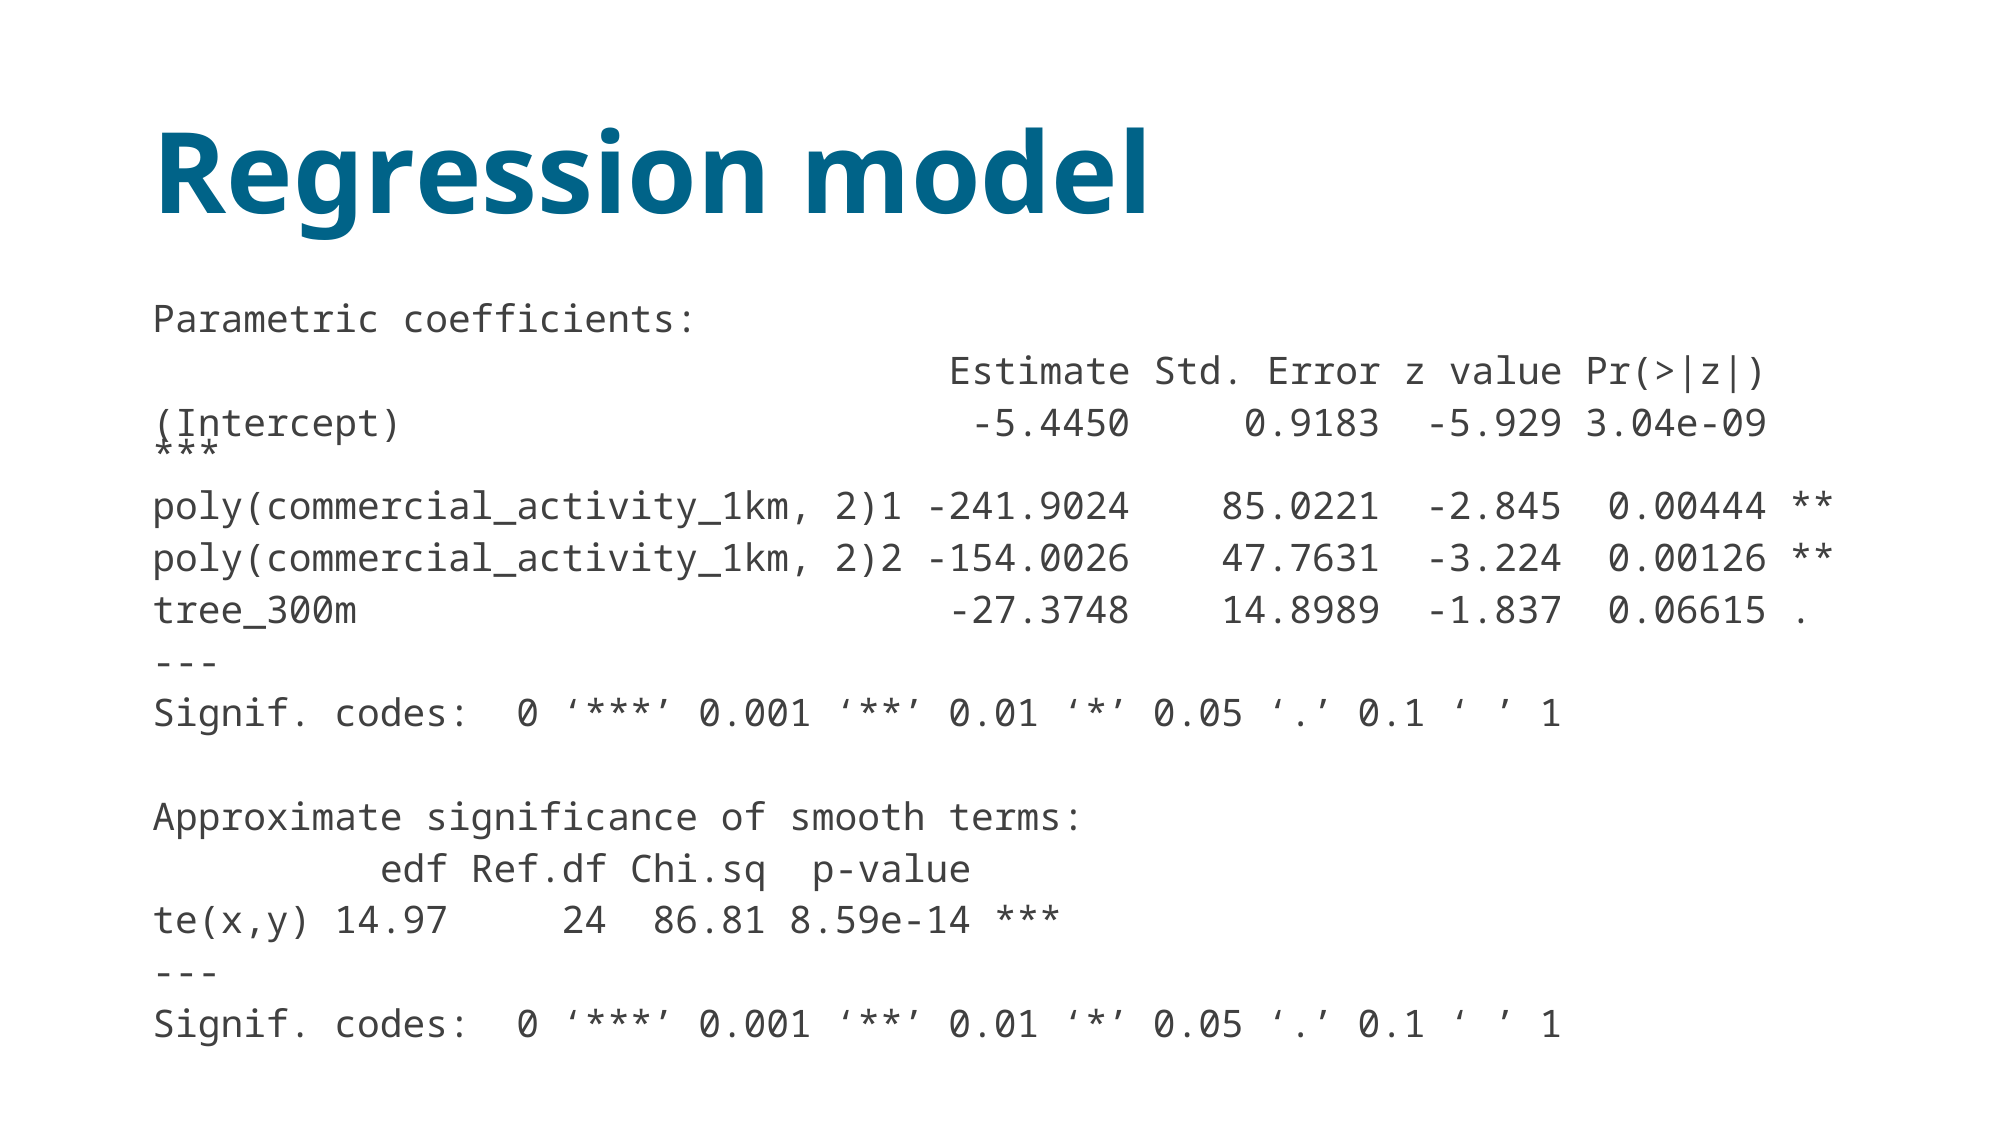

# Regression model
Parametric coefficients:
 Estimate Std. Error z value Pr(>|z|)
(Intercept) -5.4450 0.9183 -5.929 3.04e-09 ***
poly(commercial_activity_1km, 2)1 -241.9024 85.0221 -2.845 0.00444 **
poly(commercial_activity_1km, 2)2 -154.0026 47.7631 -3.224 0.00126 **
tree_300m -27.3748 14.8989 -1.837 0.06615 .
---
Signif. codes: 0 ‘***’ 0.001 ‘**’ 0.01 ‘*’ 0.05 ‘.’ 0.1 ‘ ’ 1
Approximate significance of smooth terms:
 edf Ref.df Chi.sq p-value
te(x,y) 14.97 24 86.81 8.59e-14 ***
---
Signif. codes: 0 ‘***’ 0.001 ‘**’ 0.01 ‘*’ 0.05 ‘.’ 0.1 ‘ ’ 1